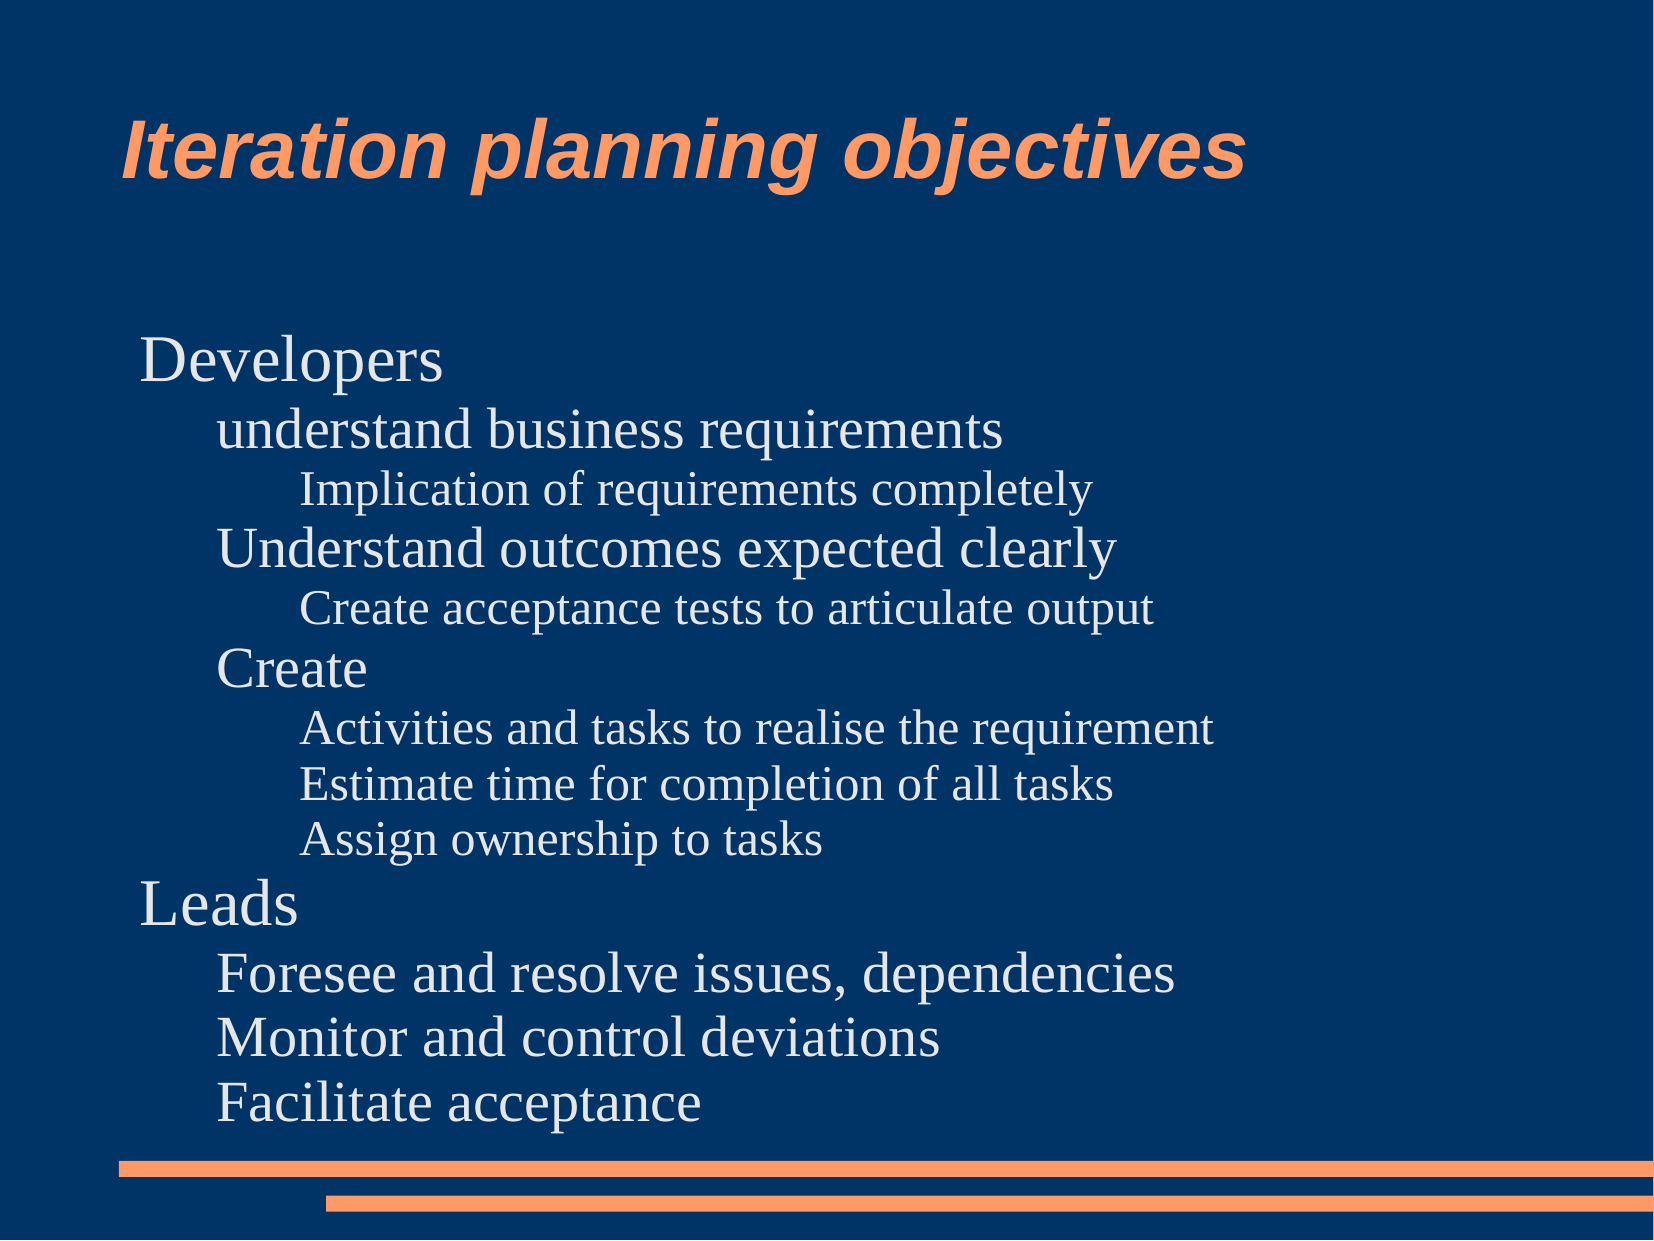

# Iteration planning objectives
Developers
understand business requirements
Implication of requirements completely
Understand outcomes expected clearly
Create acceptance tests to articulate output
Create
Activities and tasks to realise the requirement
Estimate time for completion of all tasks
Assign ownership to tasks
Leads
Foresee and resolve issues, dependencies
Monitor and control deviations
Facilitate acceptance